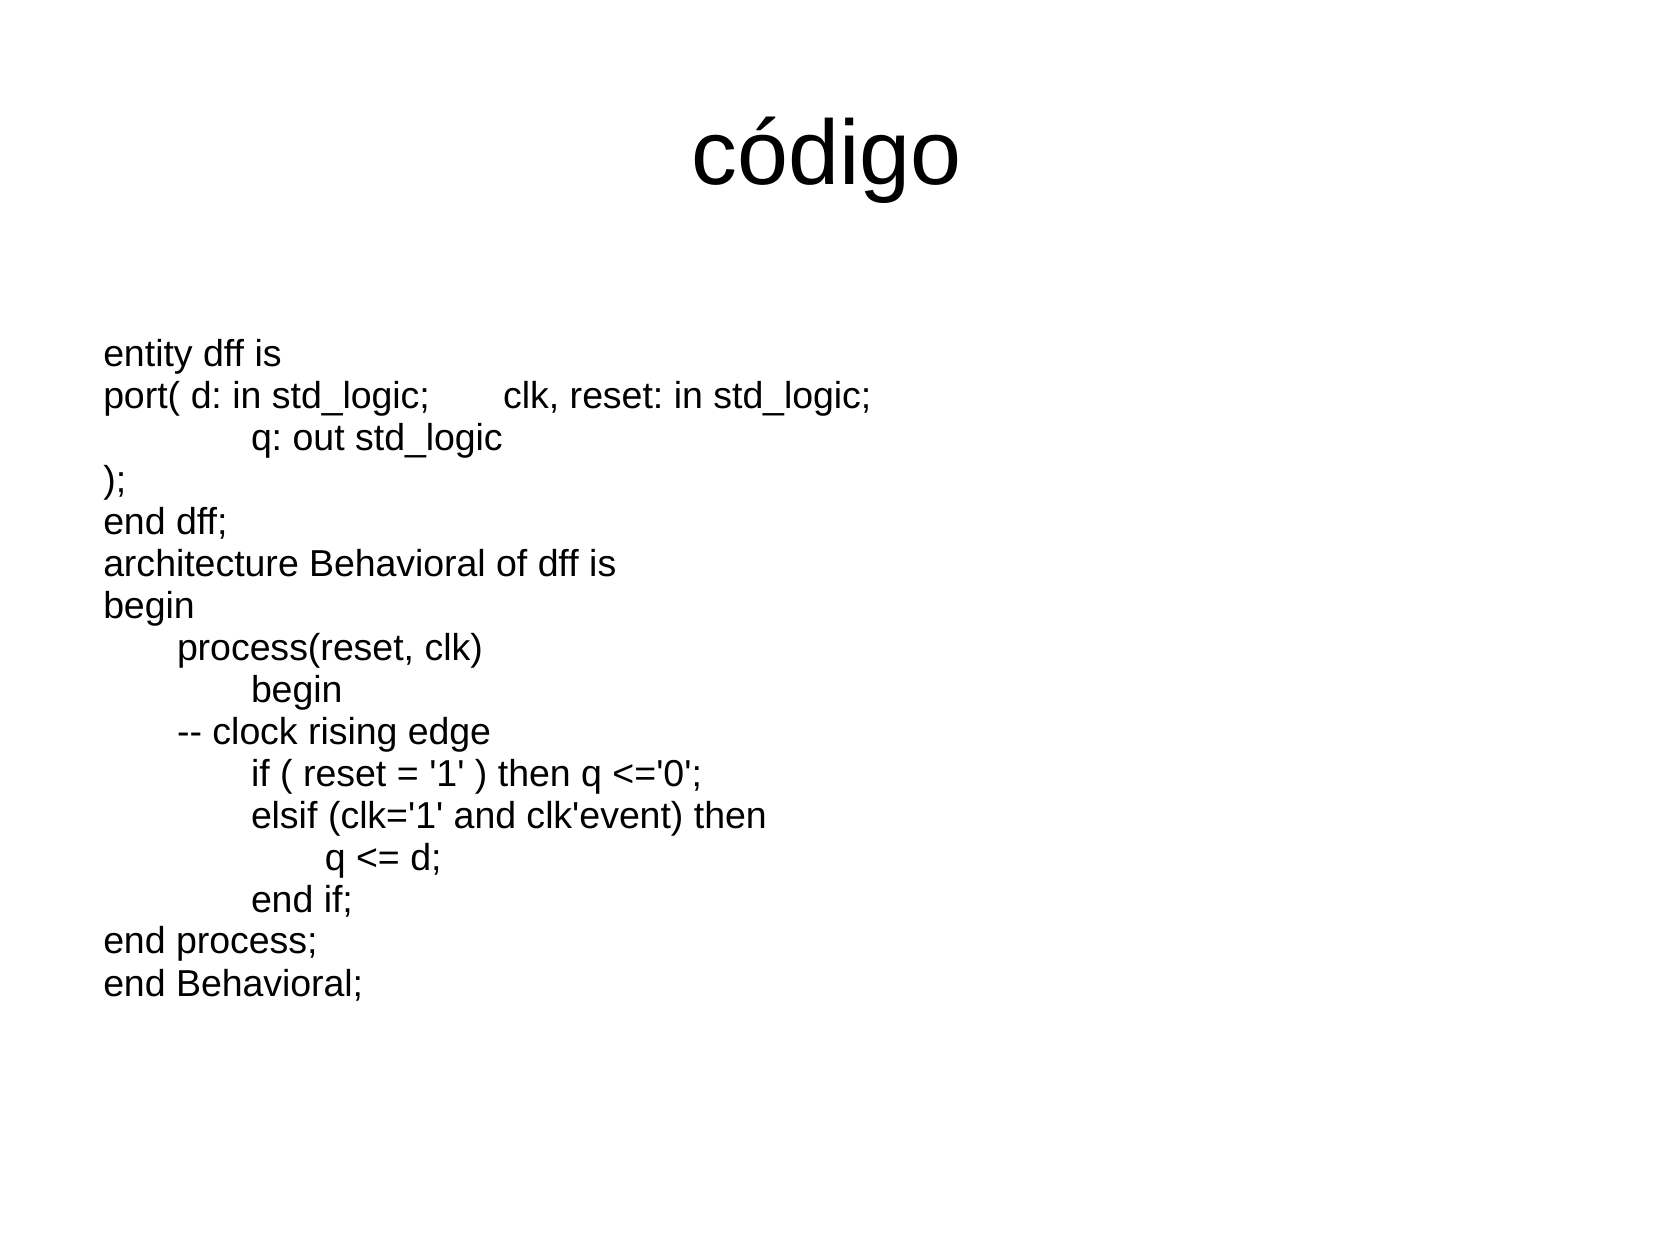

# código
entity dff is
port( d: in std_logic; clk, reset: in std_logic;
		q: out std_logic
);
end dff;
architecture Behavioral of dff is
begin
	process(reset, clk)
		begin
	-- clock rising edge
		if ( reset = '1' ) then q <='0';
		elsif (clk='1' and clk'event) then
			q <= d;
		end if;
end process;
end Behavioral;